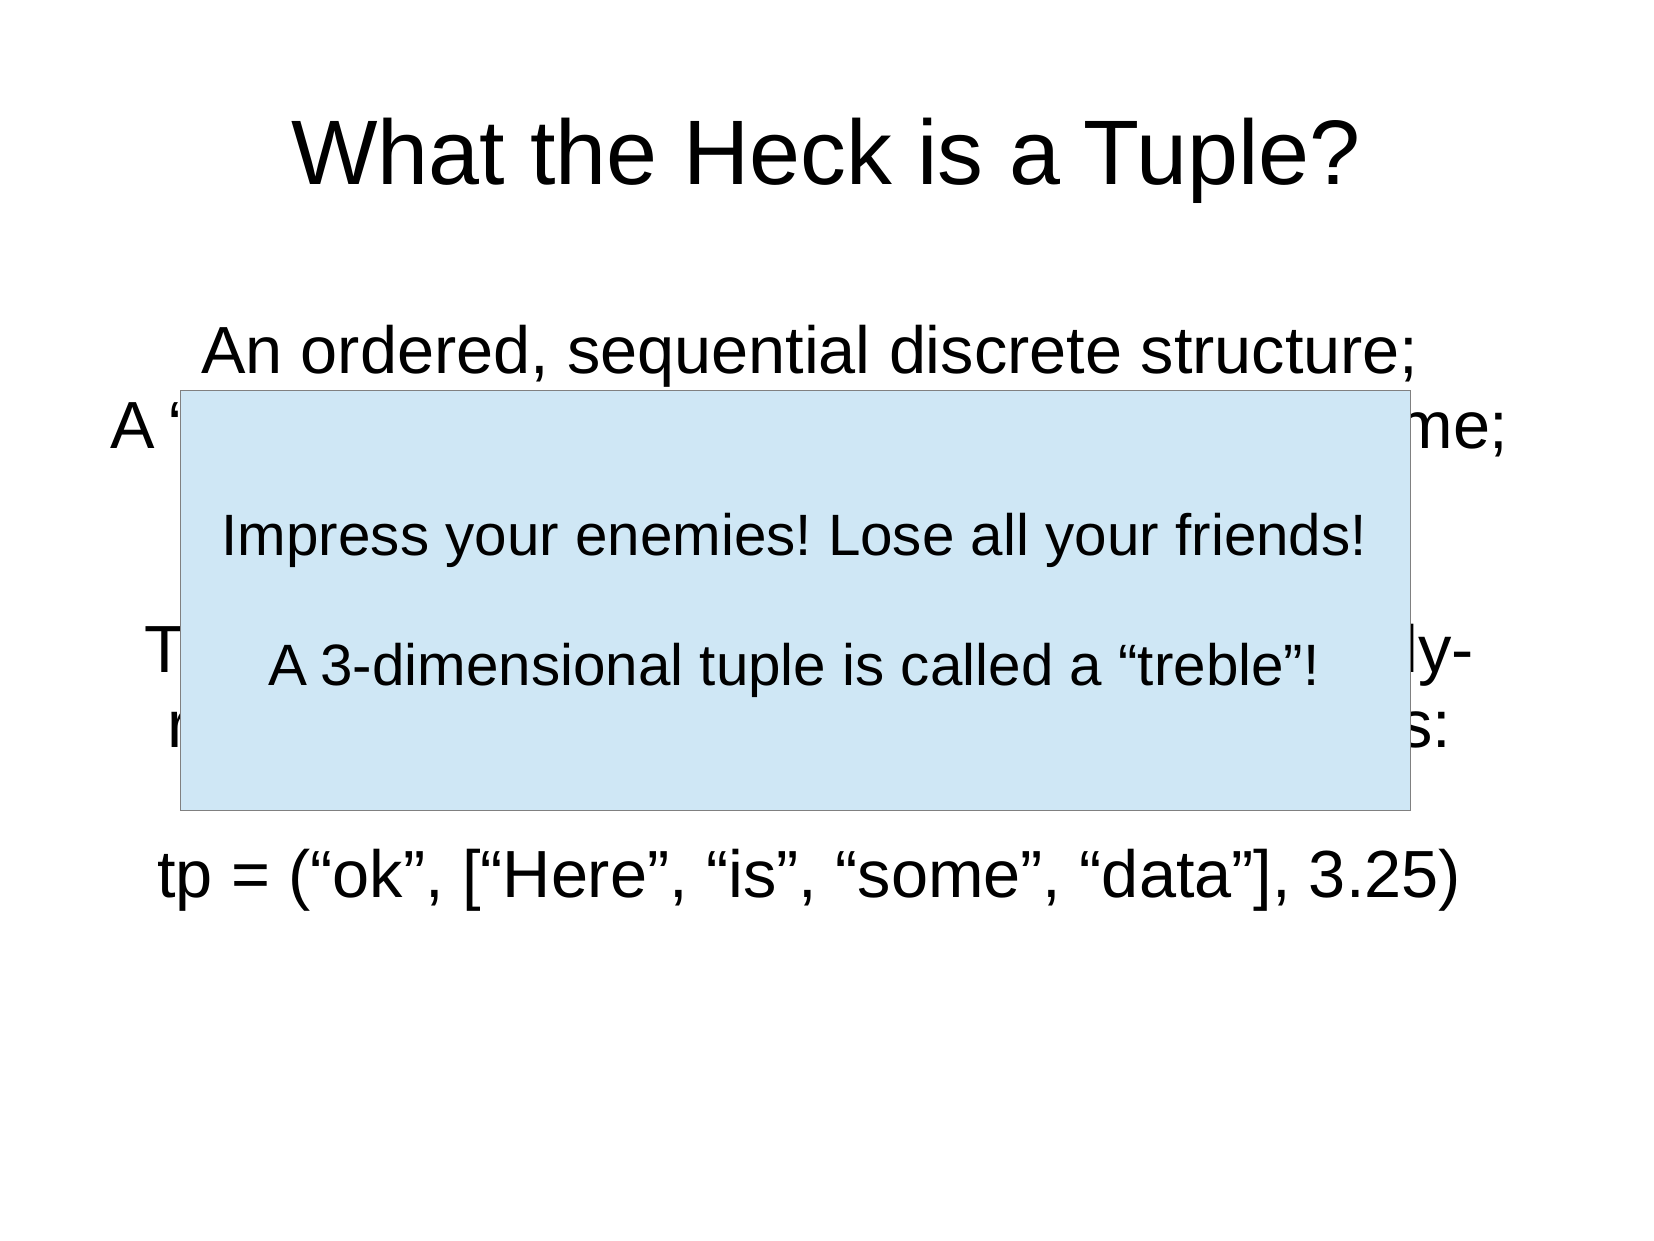

# What the Heck is a Tuple?
An ordered, sequential discrete structure;
A “struct” indexed by position rather than name;
A heterogenous array;
They're great for passing around temporarily-related data, like a status and some results:
tp = (“ok”, [“Here”, “is”, “some”, “data”], 3.25)
Impress your enemies! Lose all your friends!
A 3-dimensional tuple is called a “treble”!